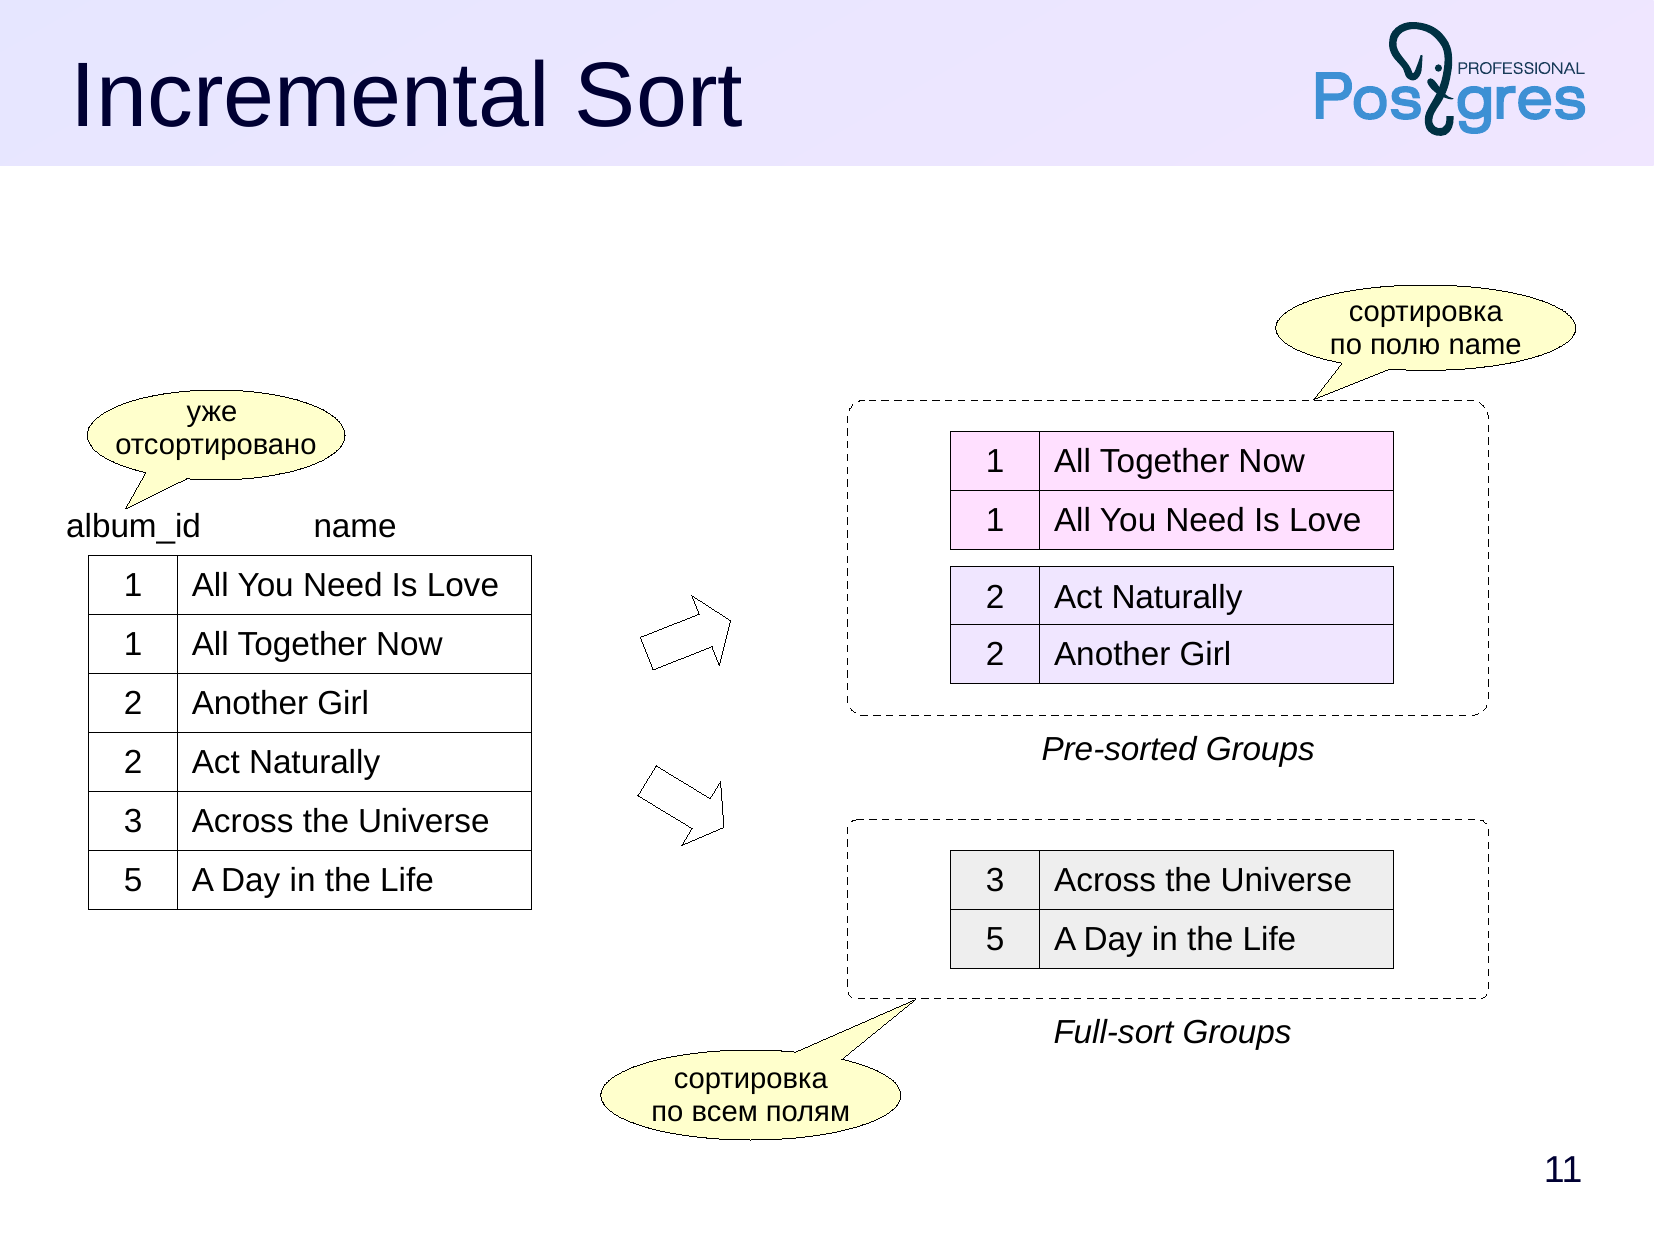

# Incremental Sort
сортировка
по полю name
уже
отсортировано
1
All Together Now
1
All You Need Is Love
album_id
name
1
All You Need Is Love
2
Act Naturally
1
All Together Now
2
Another Girl
2
Another Girl
Pre-sorted Groups
2
Act Naturally
3
Across the Universe
5
A Day in the Life
3
Across the Universe
5
A Day in the Life
Full-sort Groups
сортировка
по всем полям